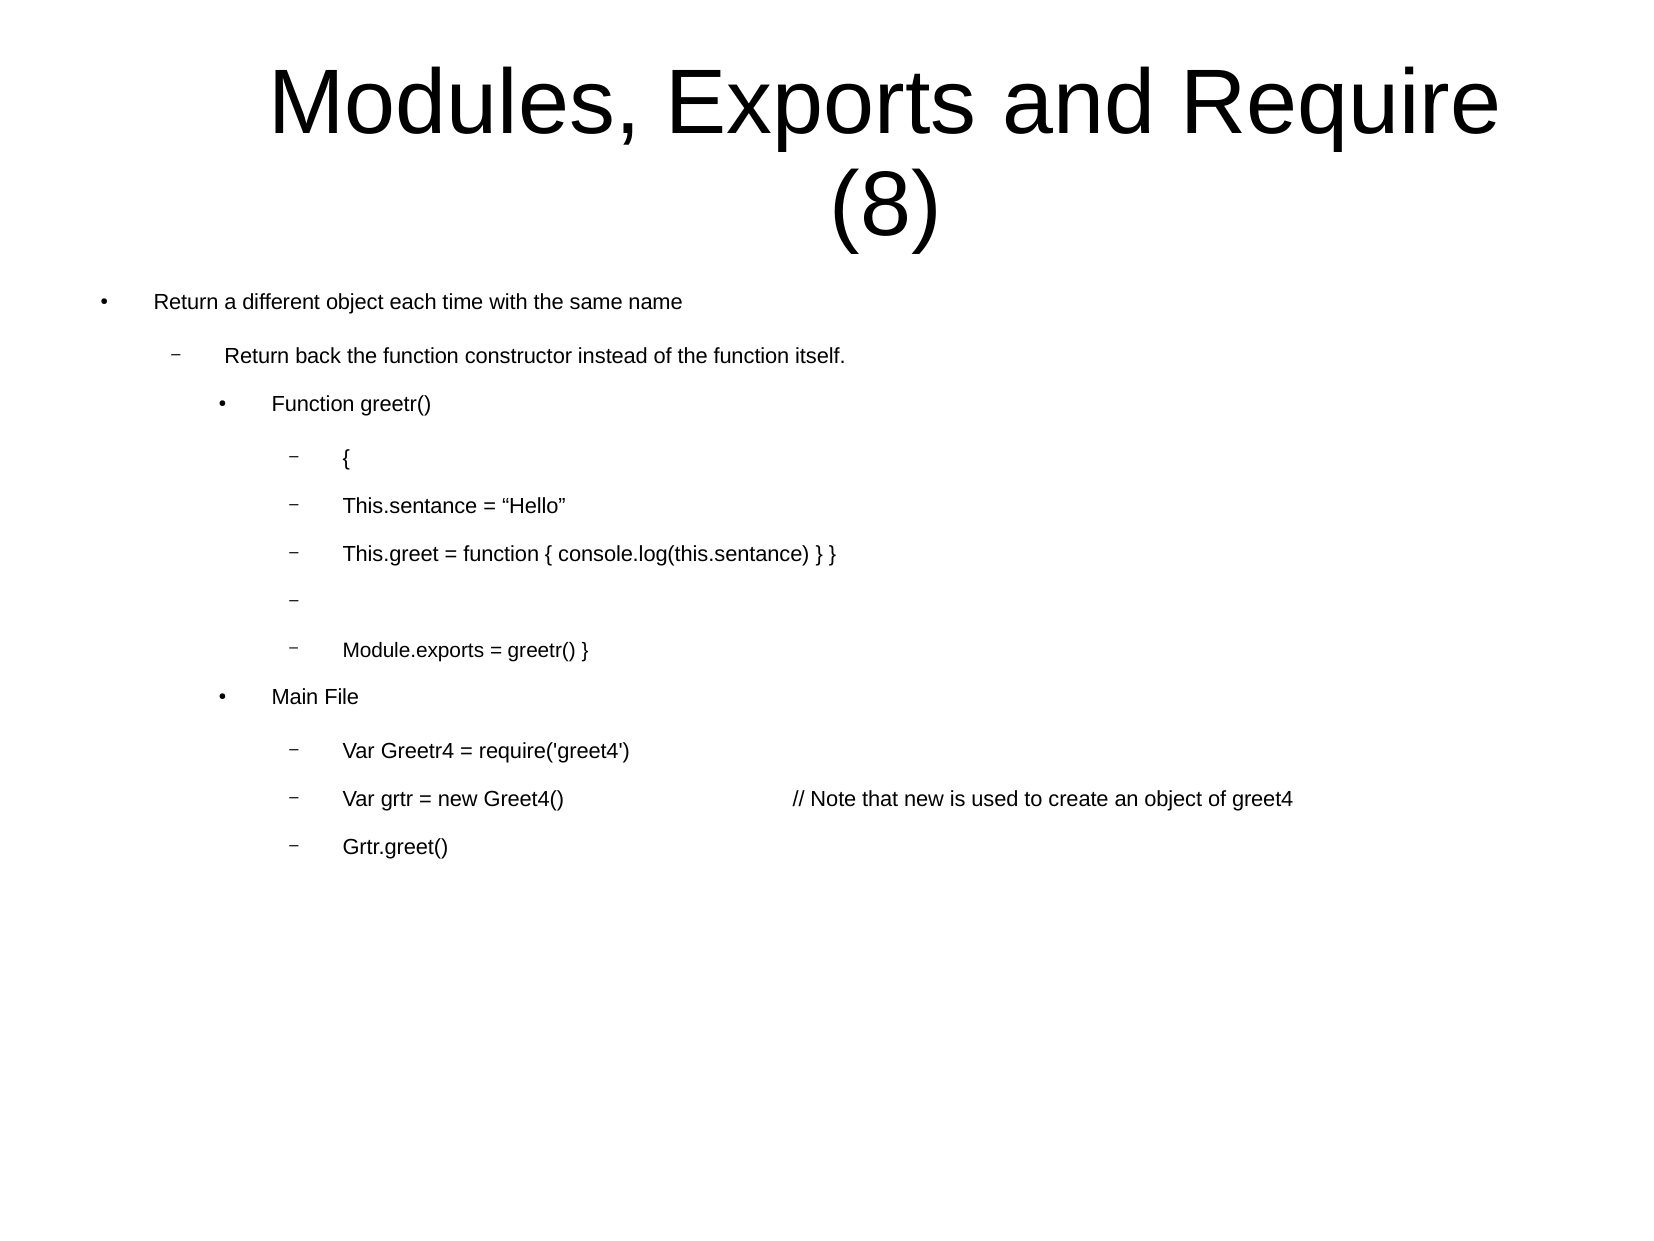

# Modules, Exports and Require (8)
Return a different object each time with the same name
Return back the function constructor instead of the function itself.
Function greetr()
{
This.sentance = “Hello”
This.greet = function { console.log(this.sentance) } }
Module.exports = greetr() }
Main File
Var Greetr4 = require('greet4')
Var grtr = new Greet4()				// Note that new is used to create an object of greet4
Grtr.greet()